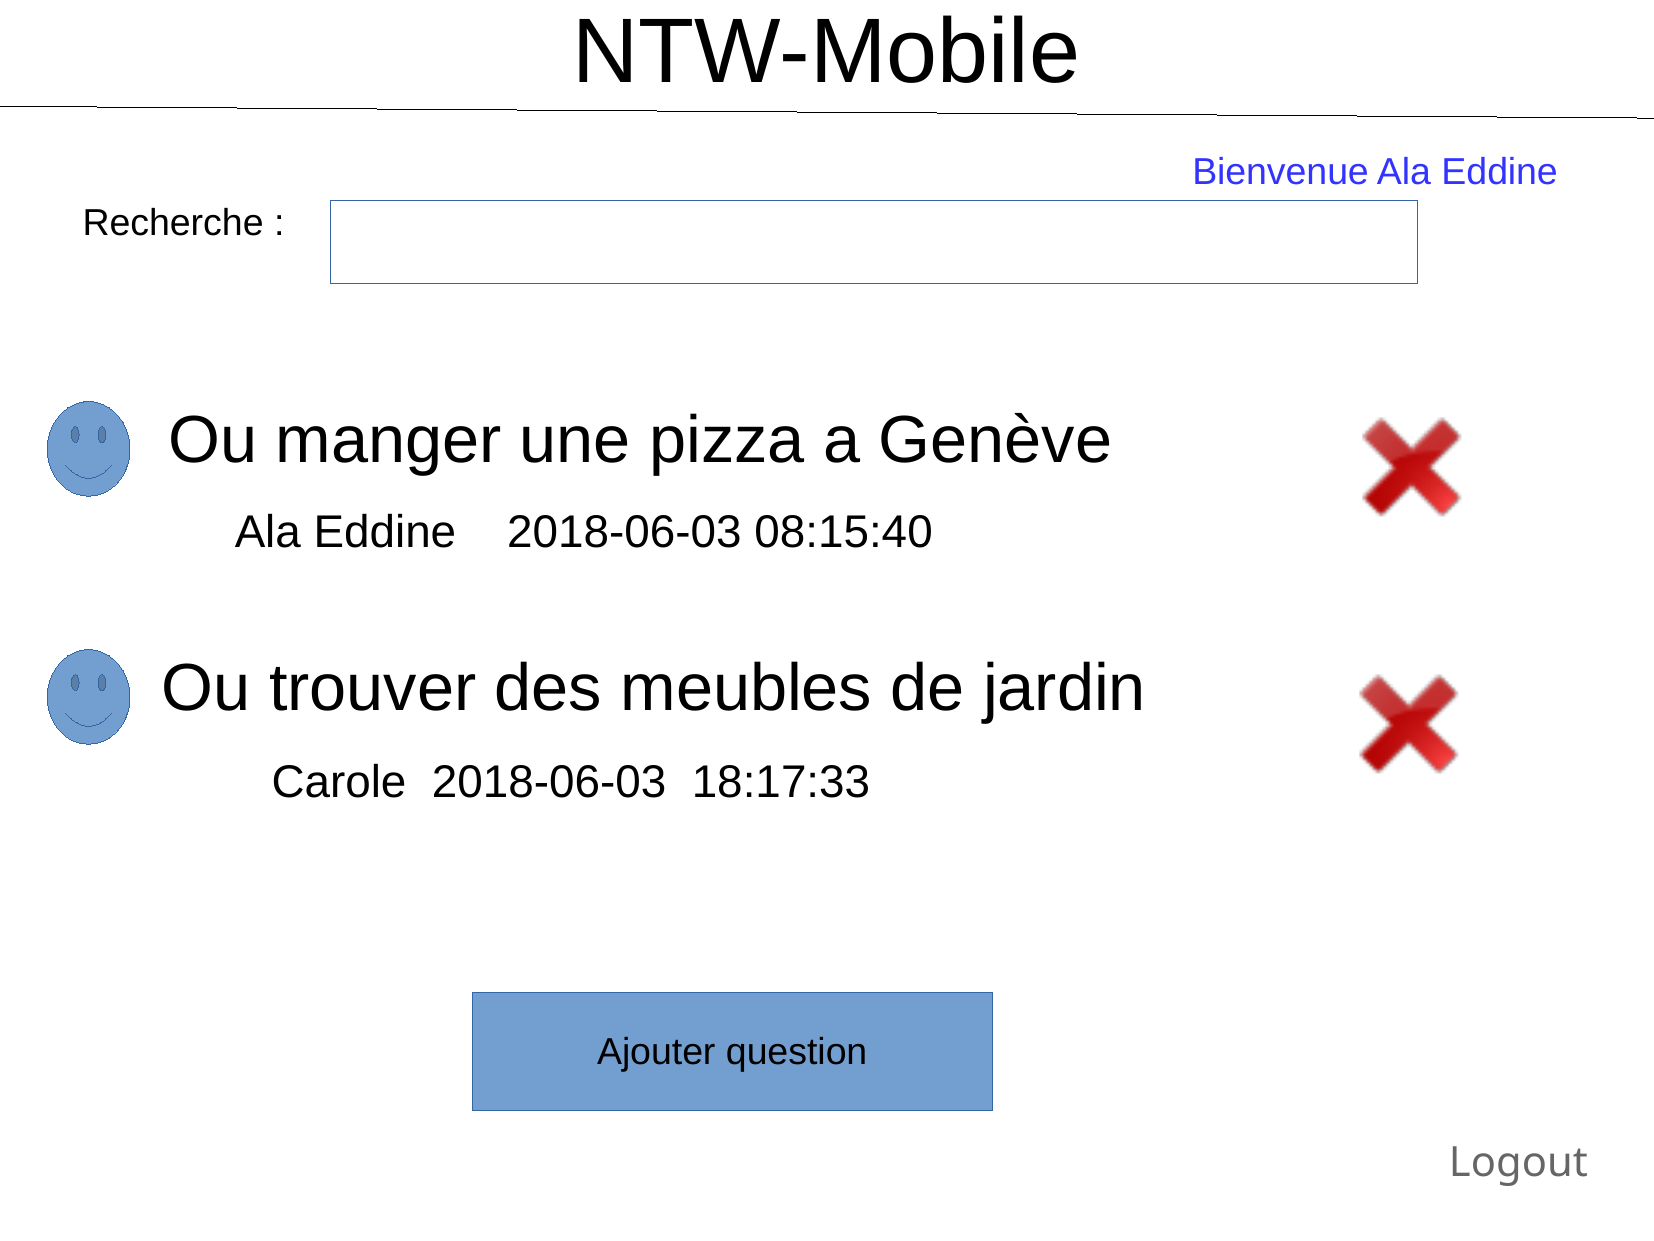

# NTW-Mobile Bienvenue Ala Eddine
Recherche :
 Ou manger une pizza a Genève
 Ala Eddine 2018-06-03 08:15:40
 Ou trouver des meubles de jardin
Carole 2018-06-03 18:17:33
Ajouter question
Logout